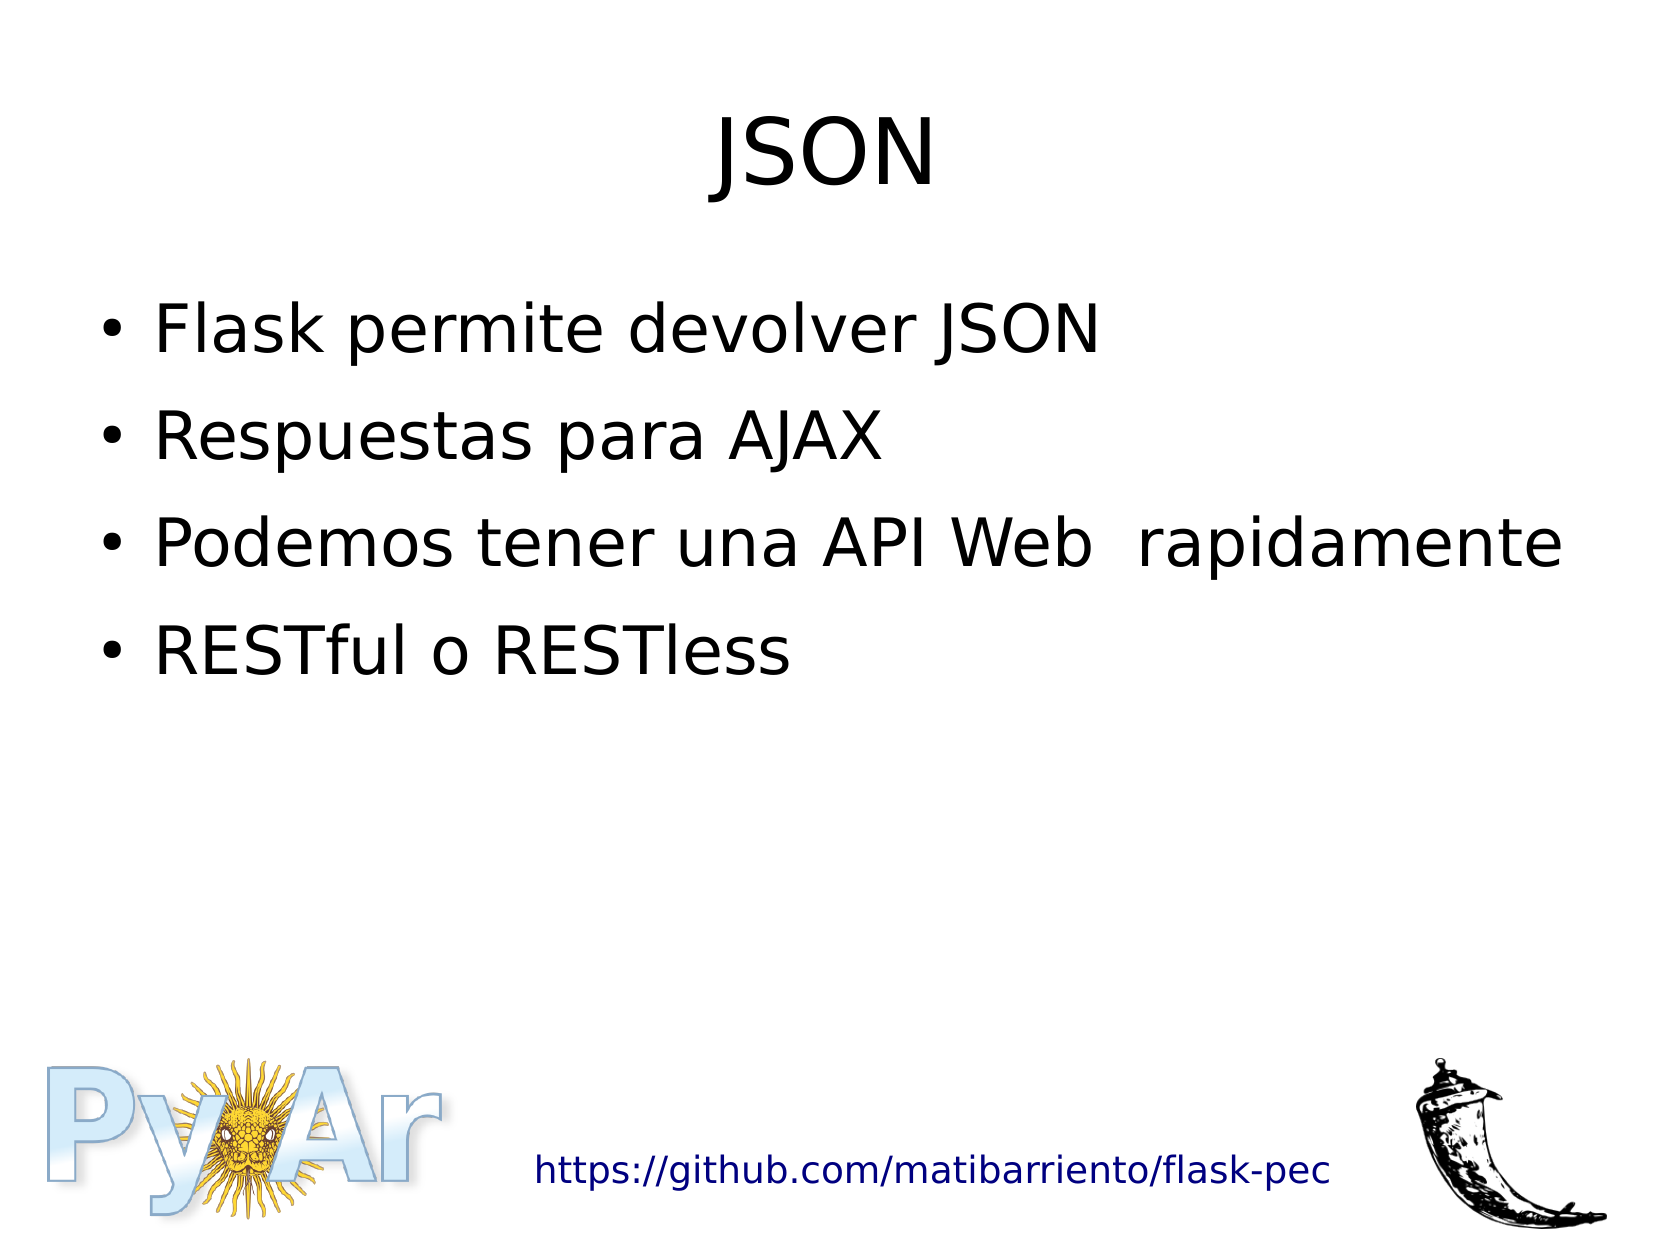

# JSON
Flask permite devolver JSON
Respuestas para AJAX
Podemos tener una API Web rapidamente
RESTful o RESTless